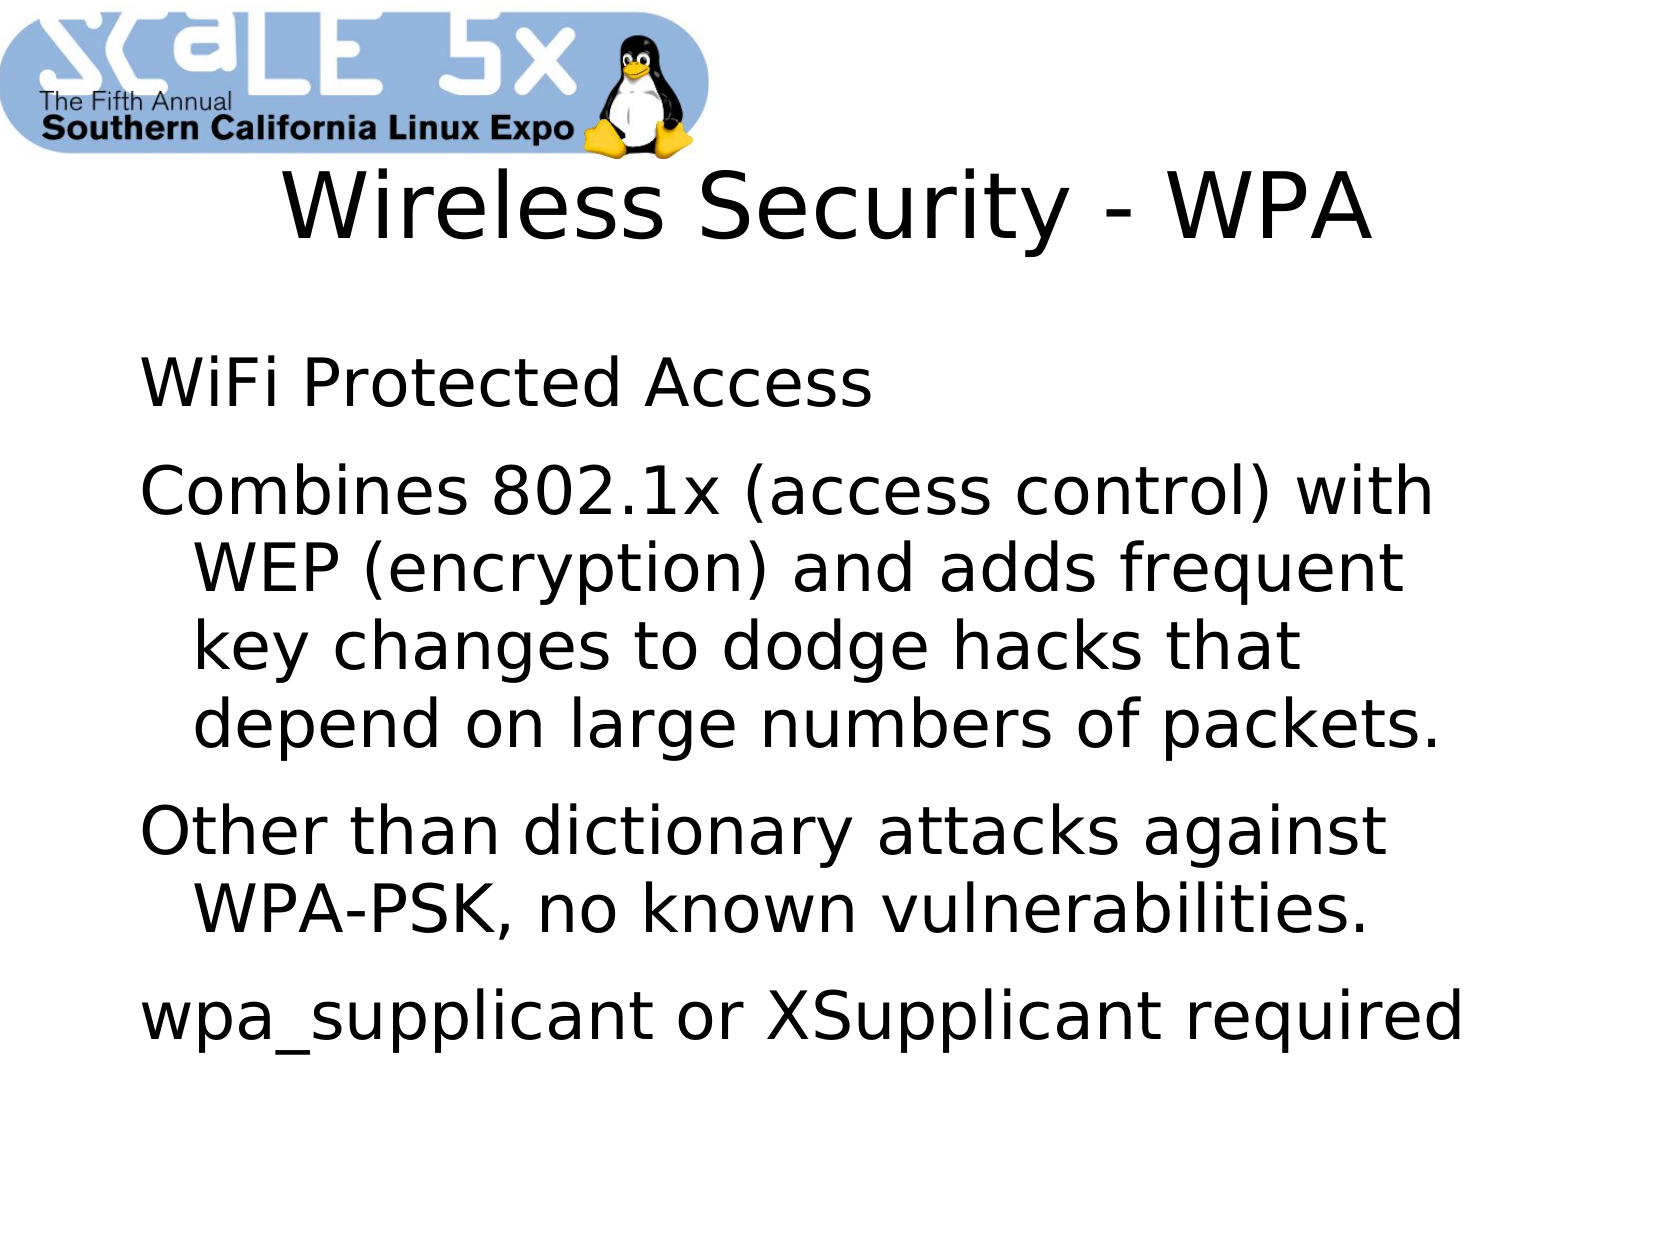

# Wireless Security - WPA
WiFi Protected Access
Combines 802.1x (access control) with WEP (encryption) and adds frequent key changes to dodge hacks that depend on large numbers of packets.
Other than dictionary attacks against WPA-PSK, no known vulnerabilities.
wpa_supplicant or XSupplicant required